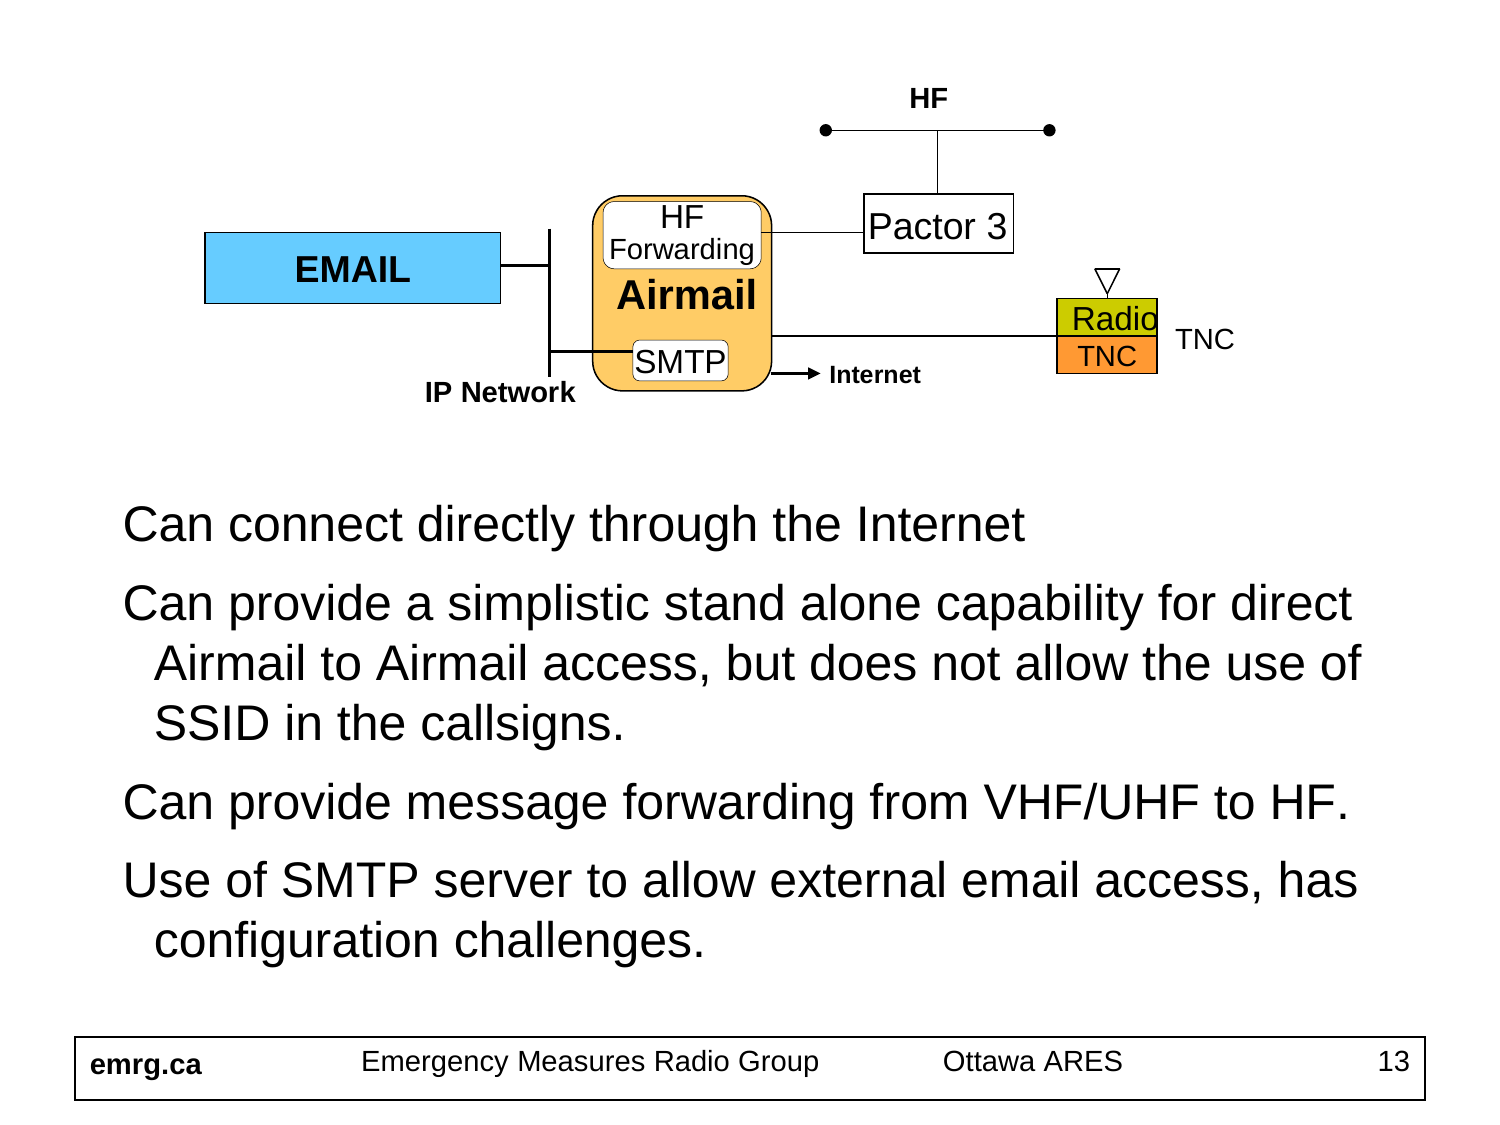

HF
Pactor 3
Airmail
HF Forwarding
EMAIL
Radio
TNC
TNC
SMTP
Internet
IP Network
Can connect directly through the Internet
Can provide a simplistic stand alone capability for direct Airmail to Airmail access, but does not allow the use of SSID in the callsigns.
Can provide message forwarding from VHF/UHF to HF.
Use of SMTP server to allow external email access, has configuration challenges.
Emergency Measures Radio Group Ottawa ARES
13